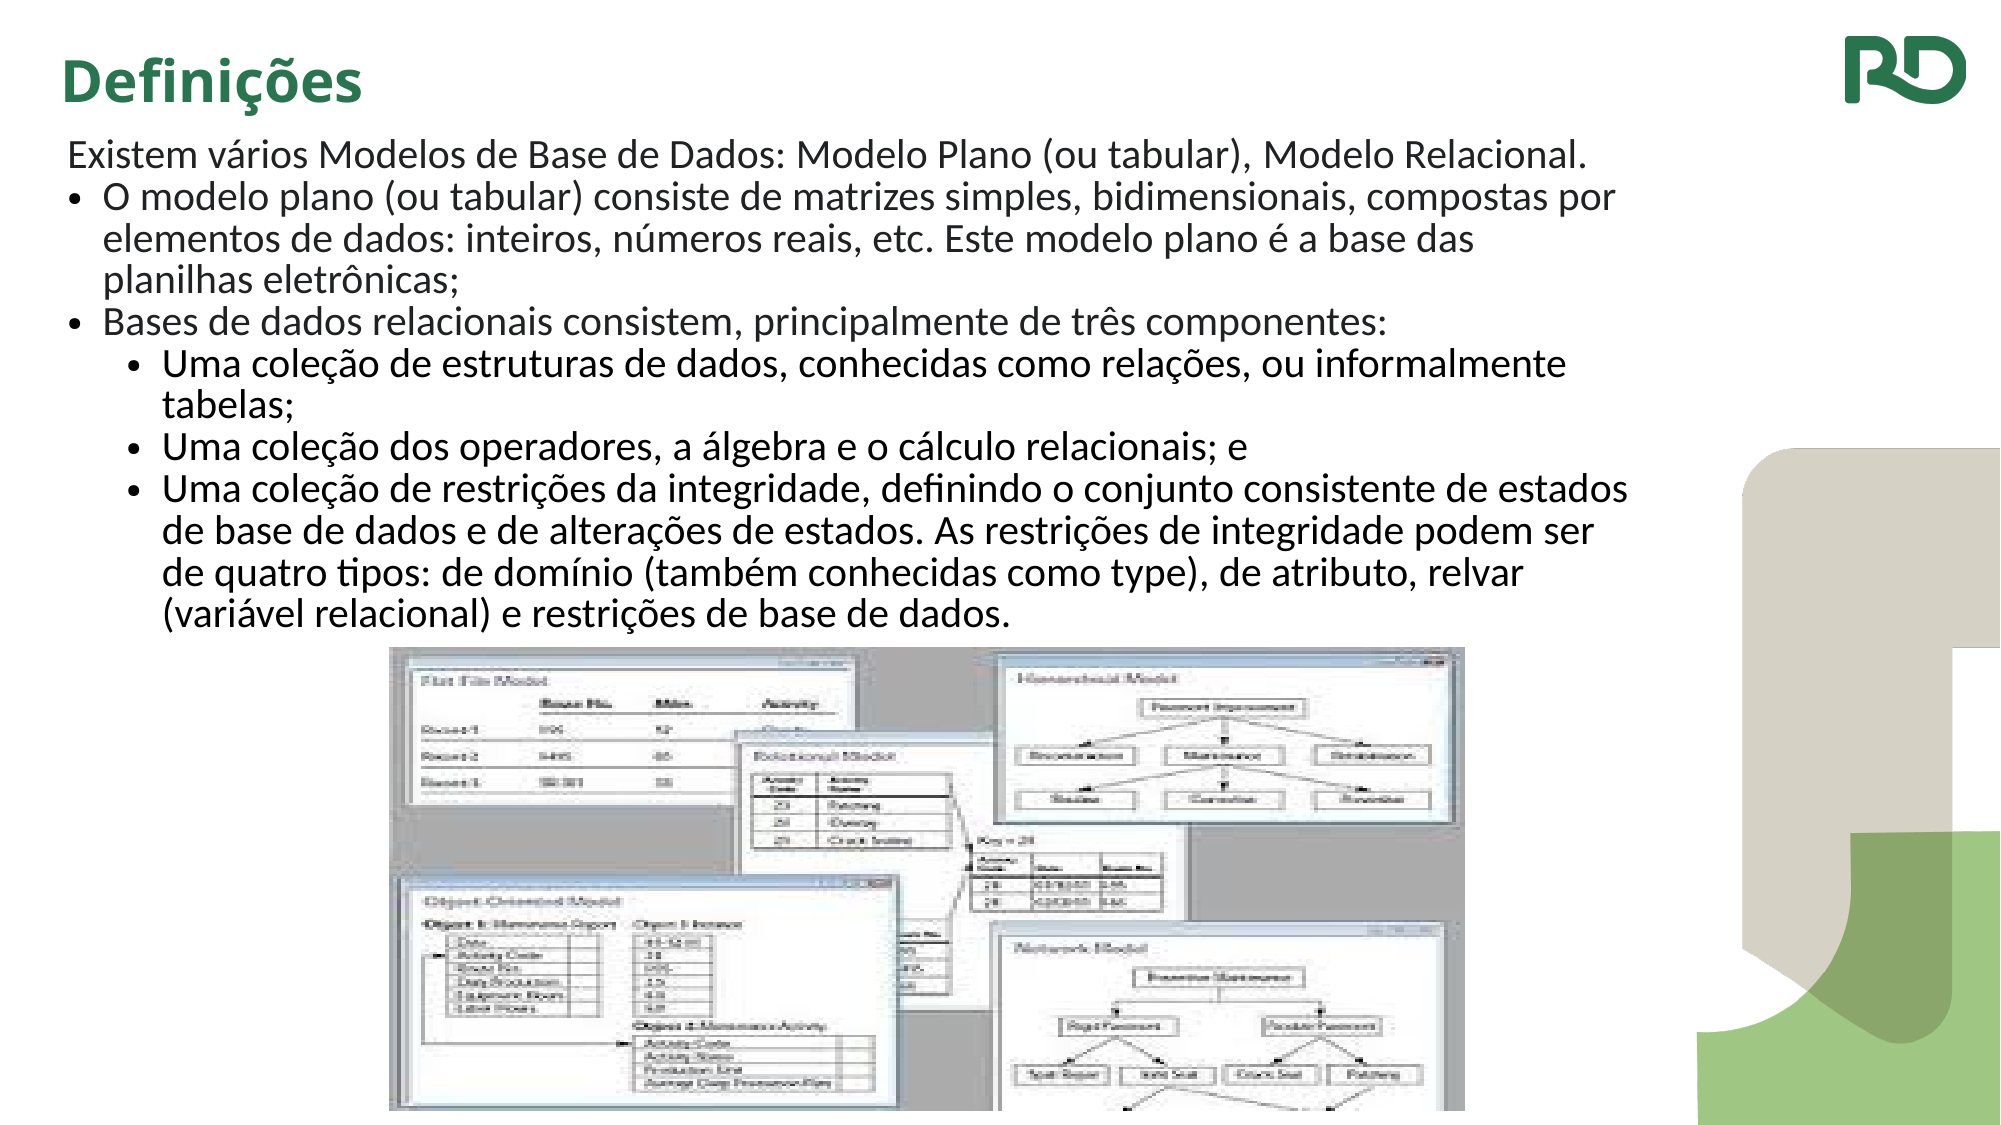

Definições
Existem vários Modelos de Base de Dados: Modelo Plano (ou tabular), Modelo Relacional.
O modelo plano (ou tabular) consiste de matrizes simples, bidimensionais, compostas por elementos de dados: inteiros, números reais, etc. Este modelo plano é a base das planilhas eletrônicas;
Bases de dados relacionais consistem, principalmente de três componentes:
Uma coleção de estruturas de dados, conhecidas como relações, ou informalmente tabelas;
Uma coleção dos operadores, a álgebra e o cálculo relacionais; e
Uma coleção de restrições da integridade, definindo o conjunto consistente de estados de base de dados e de alterações de estados. As restrições de integridade podem ser de quatro tipos: de domínio (também conhecidas como type), de atributo, relvar (variável relacional) e restrições de base de dados.